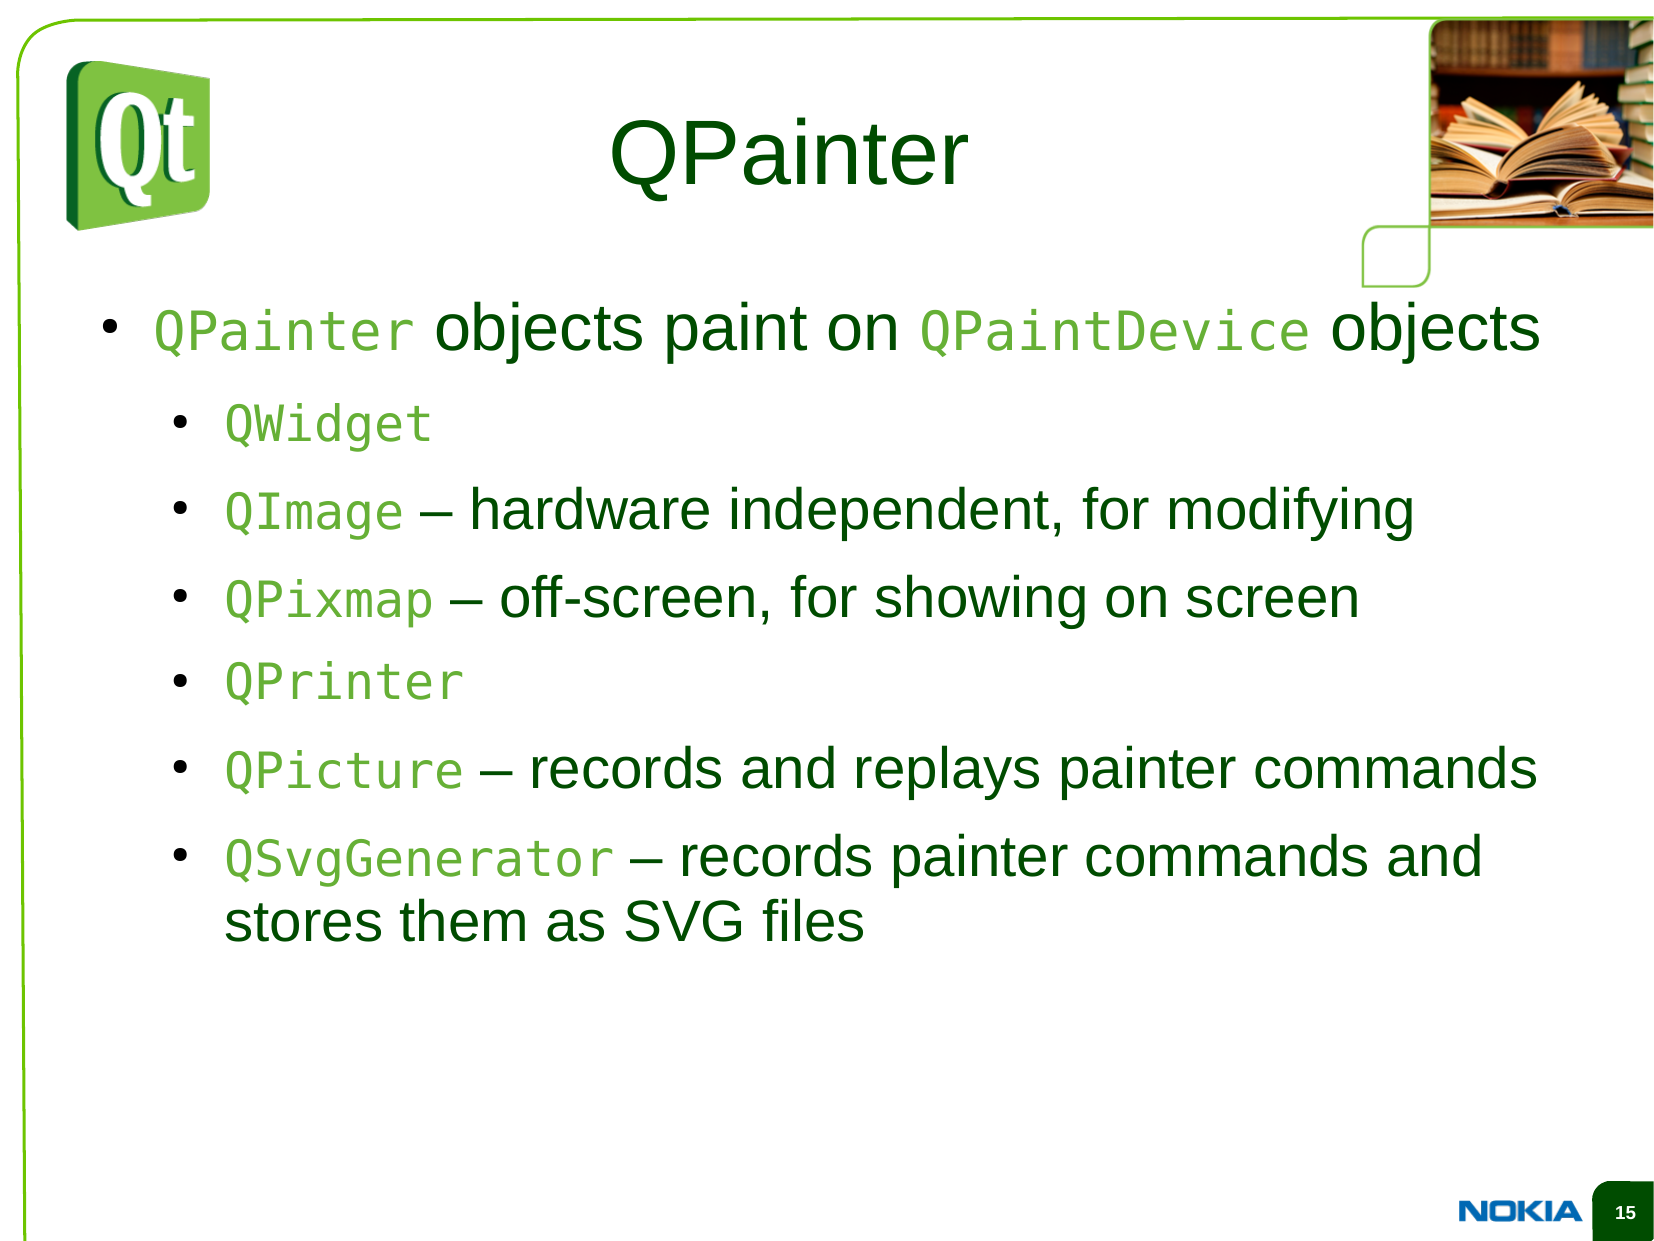

# QPainter
QPainter objects paint on QPaintDevice objects
QWidget
QImage – hardware independent, for modifying
QPixmap – off-screen, for showing on screen
QPrinter
QPicture – records and replays painter commands
QSvgGenerator – records painter commands and stores them as SVG files